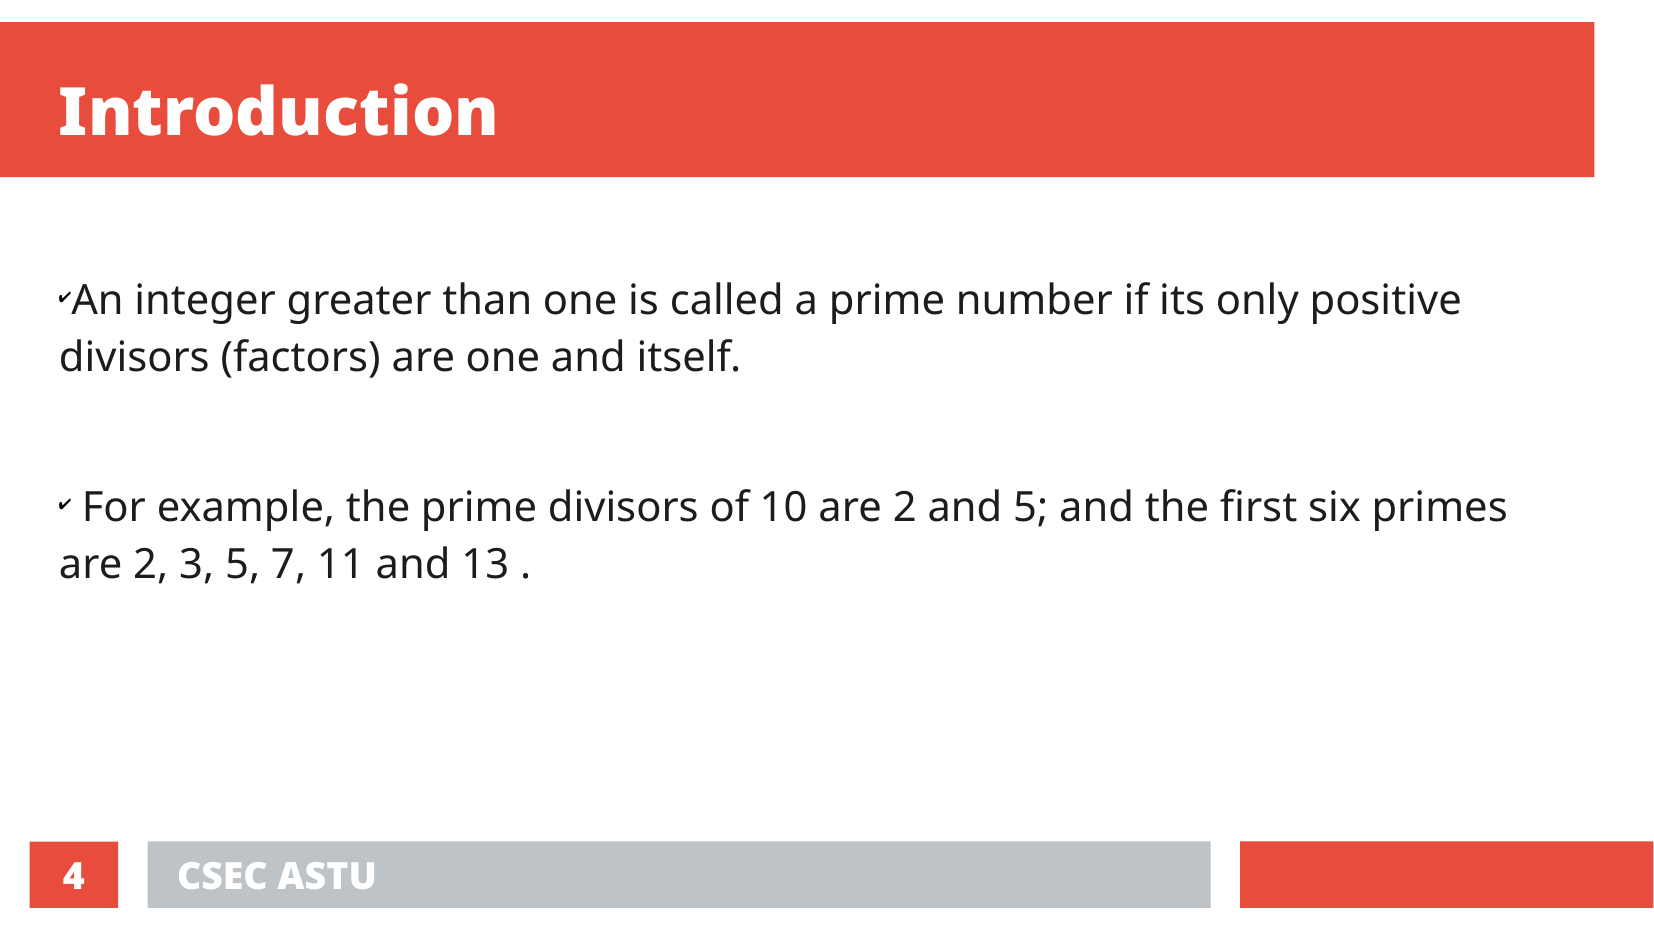

# Introduction
An integer greater than one is called a prime number if its only positive divisors (factors) are one and itself.
 For example, the prime divisors of 10 are 2 and 5; and the first six primes are 2, 3, 5, 7, 11 and 13 .
4
CSEC ASTU